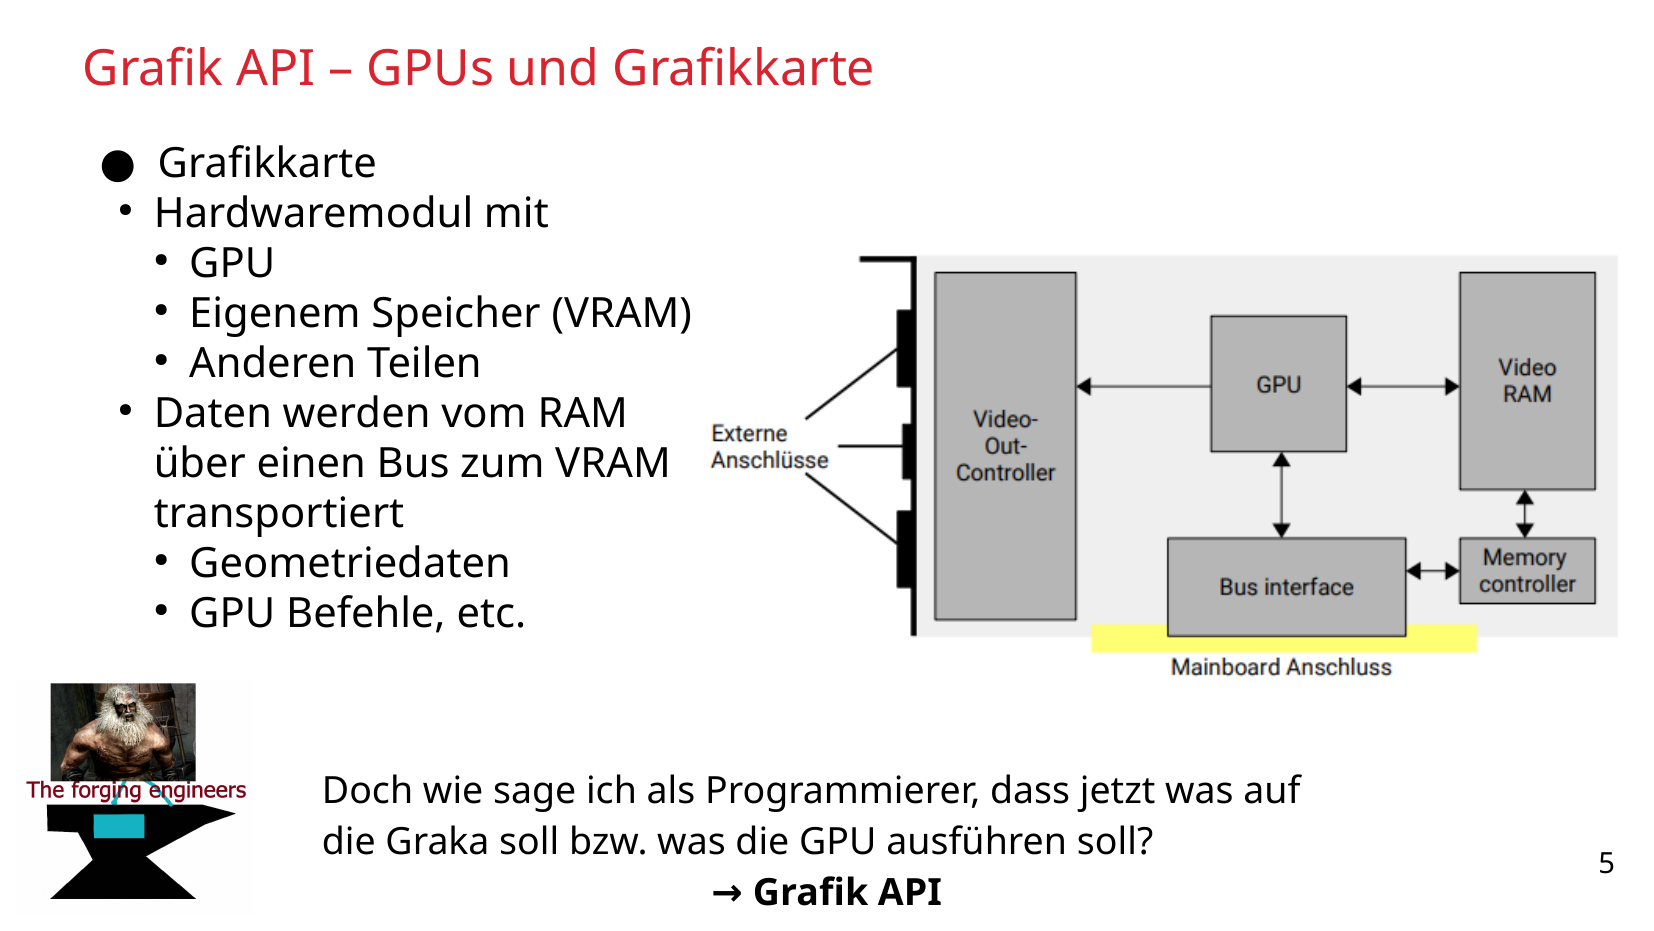

# Grafik API – GPUs und Grafikkarte
Grafikkarte
Hardwaremodul mit
GPU
Eigenem Speicher (VRAM)
Anderen Teilen
Daten werden vom RAM über einen Bus zum VRAM transportiert
Geometriedaten
GPU Befehle, etc.
Doch wie sage ich als Programmierer, dass jetzt was auf die Graka soll bzw. was die GPU ausführen soll?
→ Grafik API